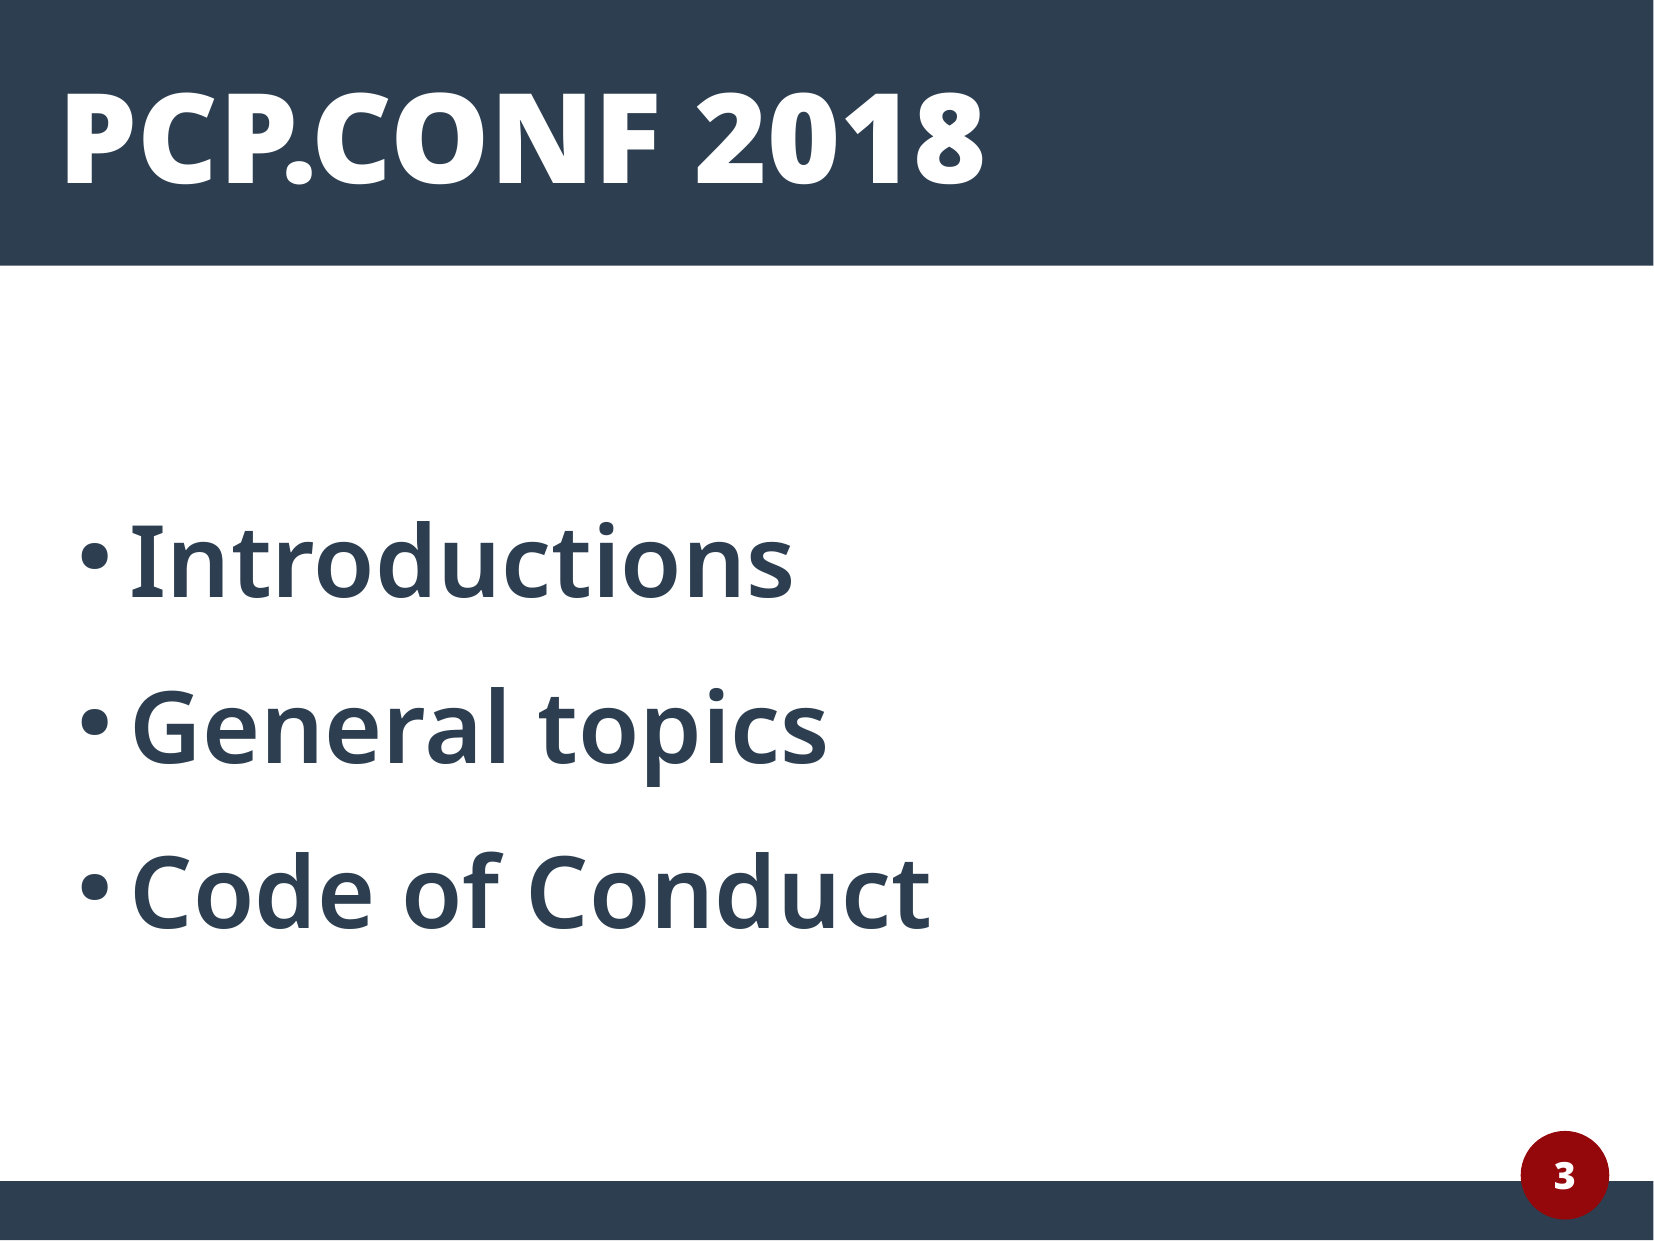

# PCP.CONF 2018
Introductions
General topics
Code of Conduct
3